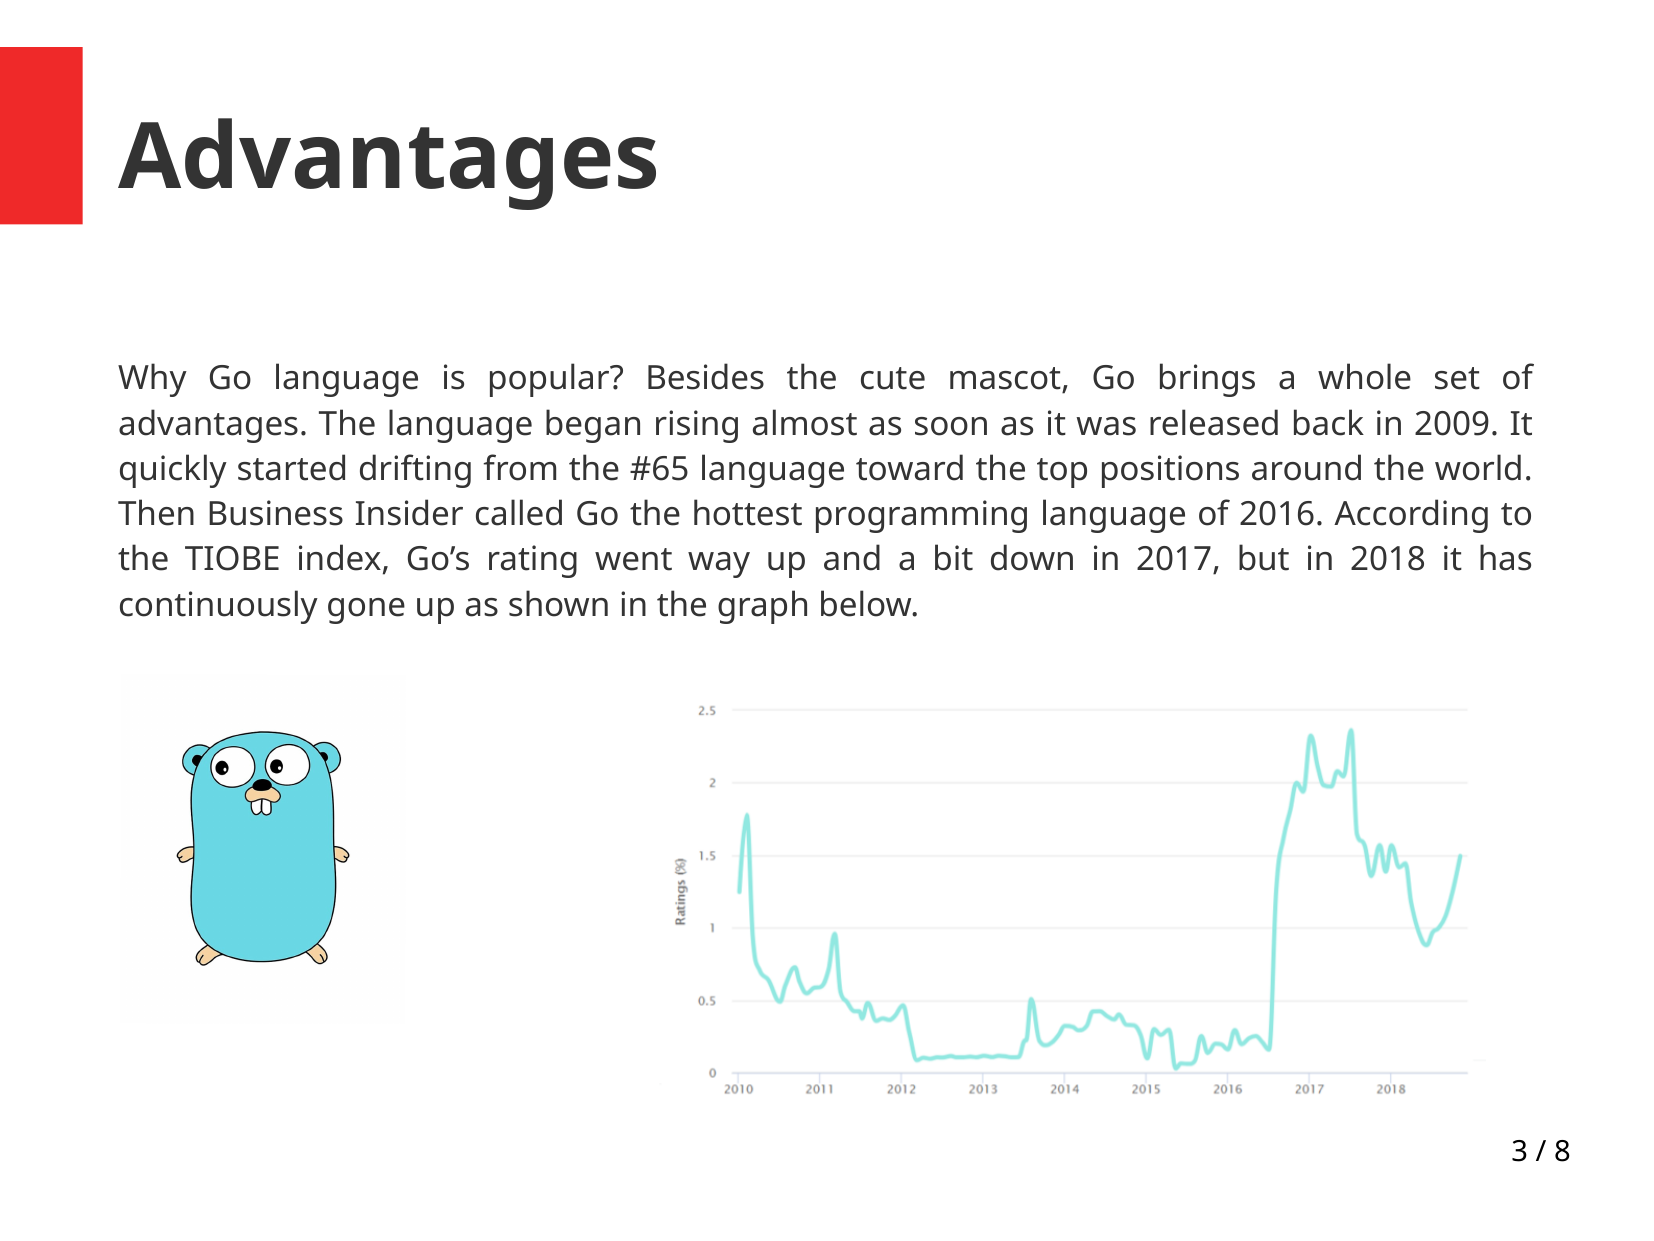

# Advantages
Why Go language is popular? Besides the cute mascot, Go brings a whole set of advantages. The language began rising almost as soon as it was released back in 2009. It quickly started drifting from the #65 language toward the top positions around the world. Then Business Insider called Go the hottest programming language of 2016. According to the TIOBE index, Go’s rating went way up and a bit down in 2017, but in 2018 it has continuously gone up as shown in the graph below.
3